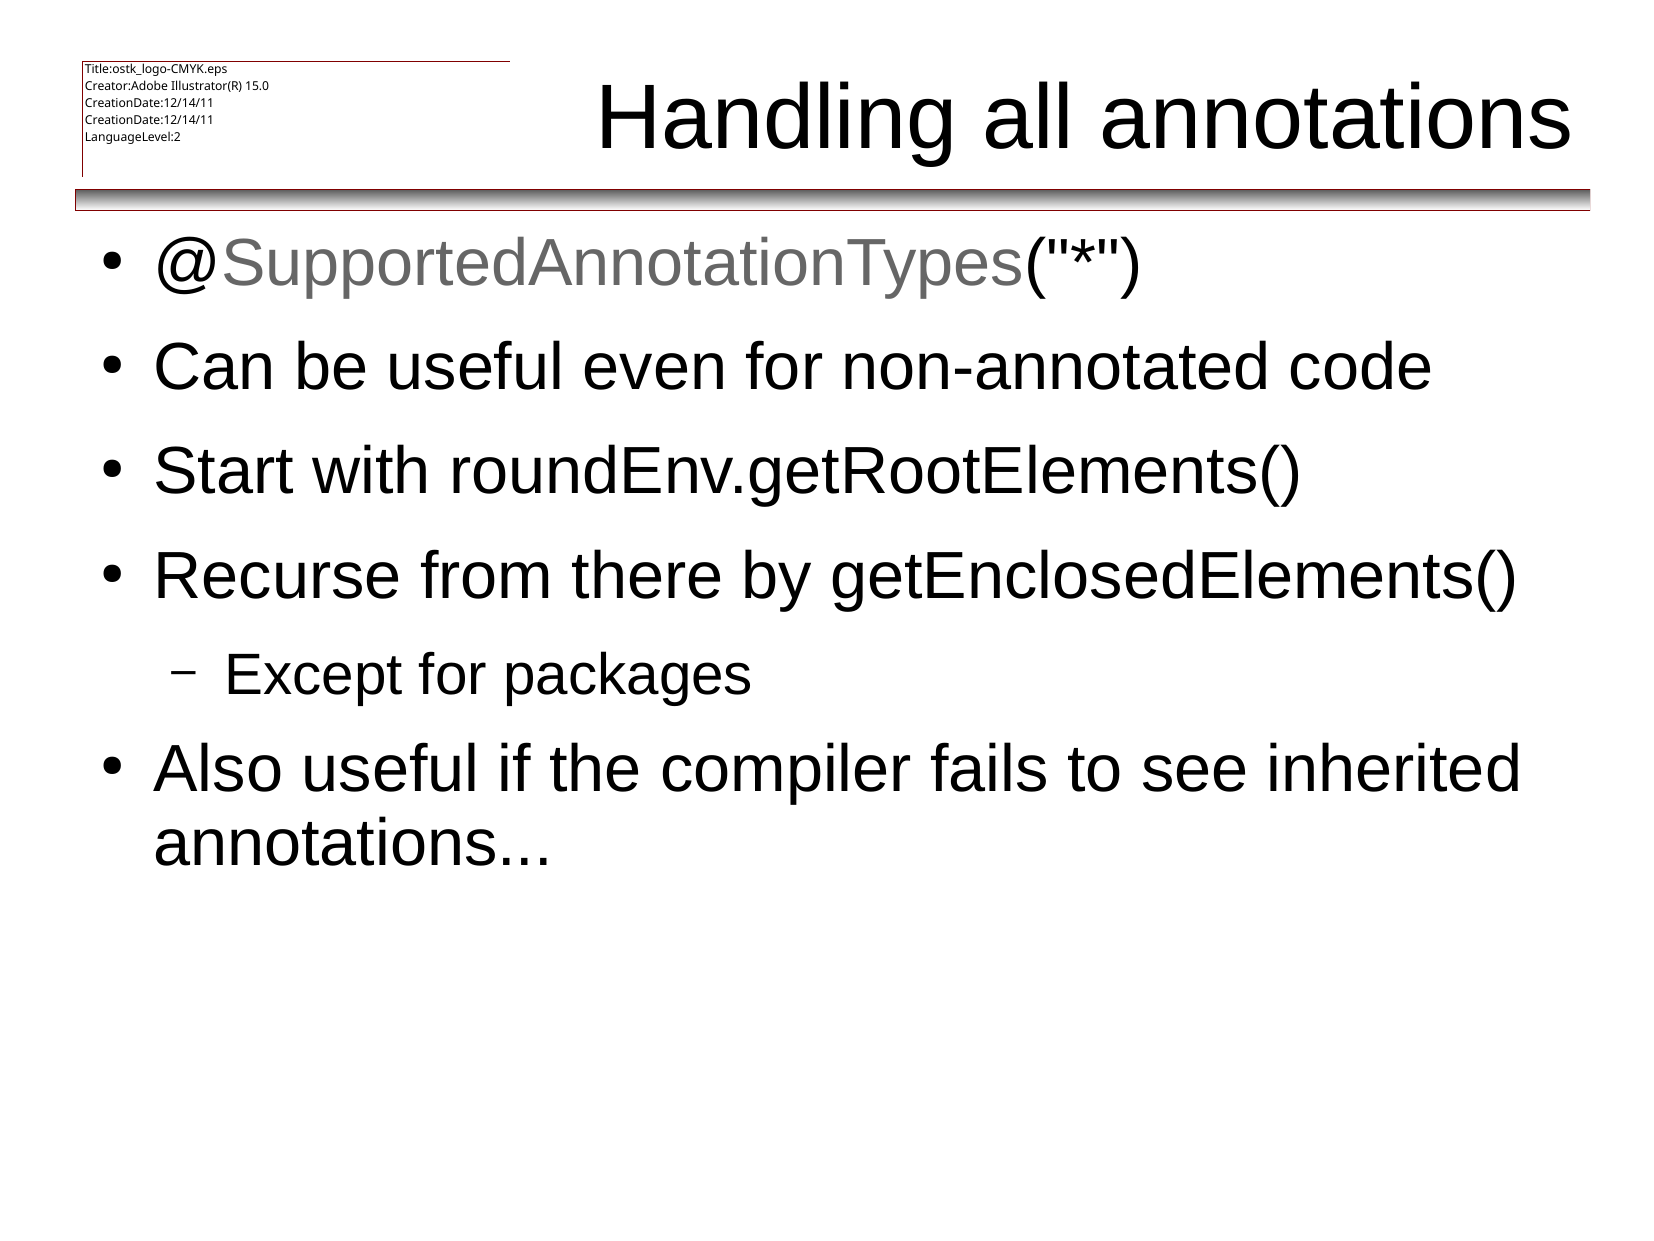

# Handling all annotations
@SupportedAnnotationTypes("*")
Can be useful even for non-annotated code
Start with roundEnv.getRootElements()
Recurse from there by getEnclosedElements()
Except for packages
Also useful if the compiler fails to see inherited annotations...